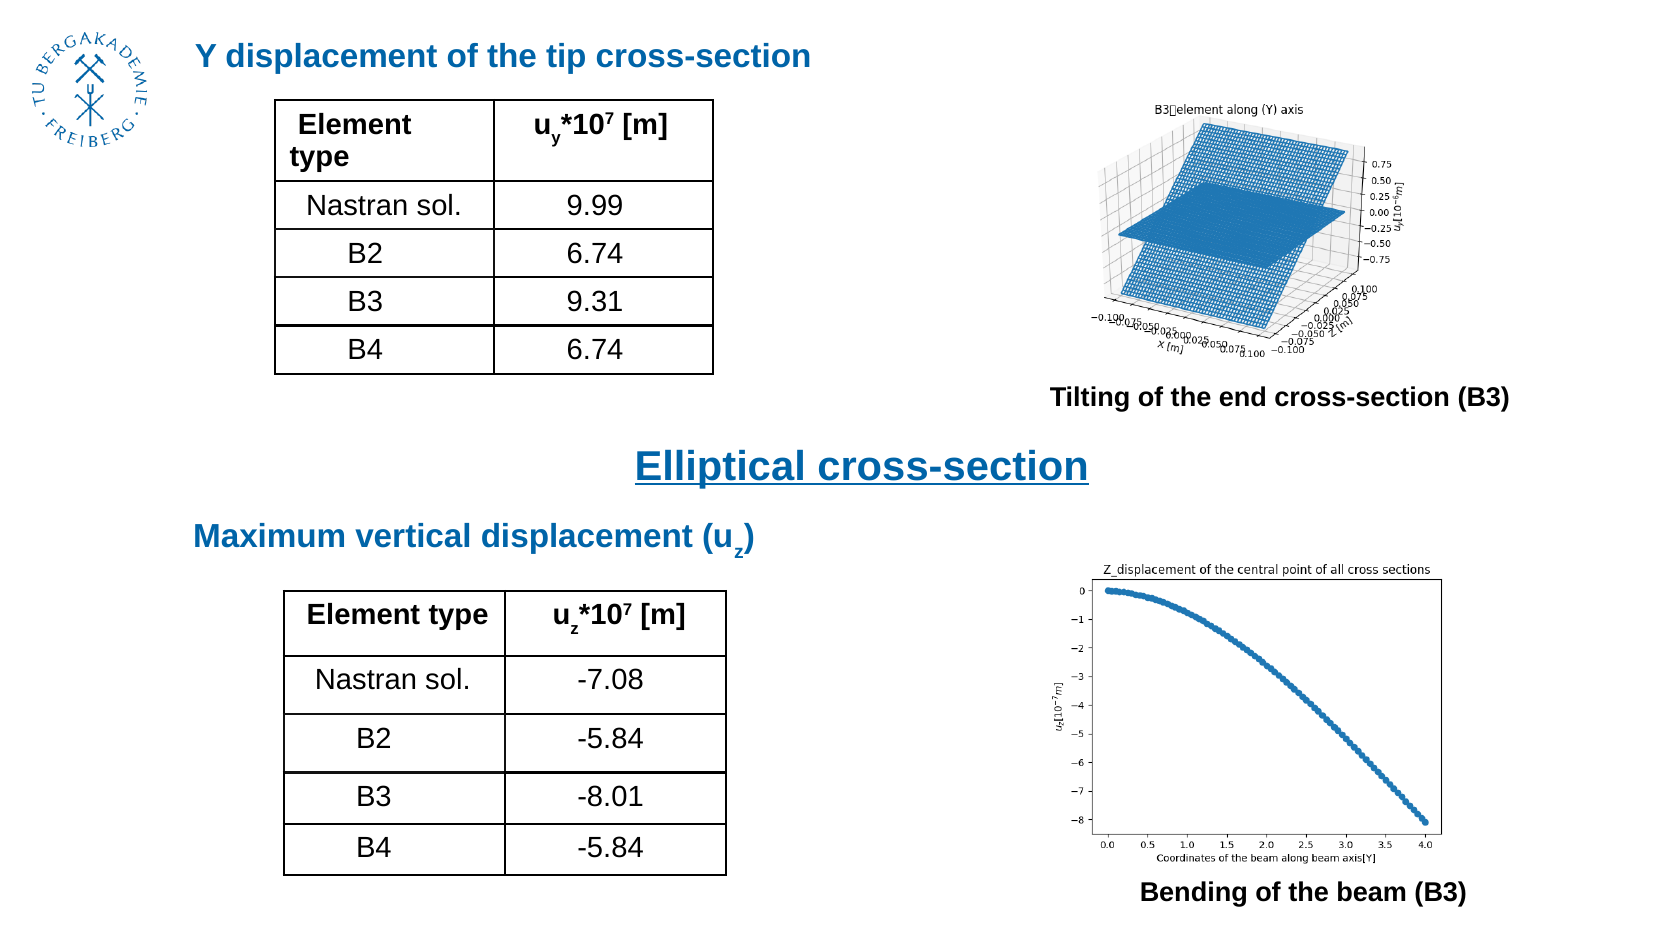

Y displacement of the tip cross-section
| Element type | uy\*107 [m] |
| --- | --- |
| Nastran sol. | 9.99 |
| B2 | 6.74 |
| B3 | 9.31 |
| B4 | 6.74 |
Tilting of the end cross-section (B3)
Elliptical cross-section
Maximum vertical displacement (uz)
| Element type | uz\*107 [m] |
| --- | --- |
| Nastran sol. | -7.08 |
| B2 | -5.84 |
| B3 | -8.01 |
| B4 | -5.84 |
Bending of the beam (B3)